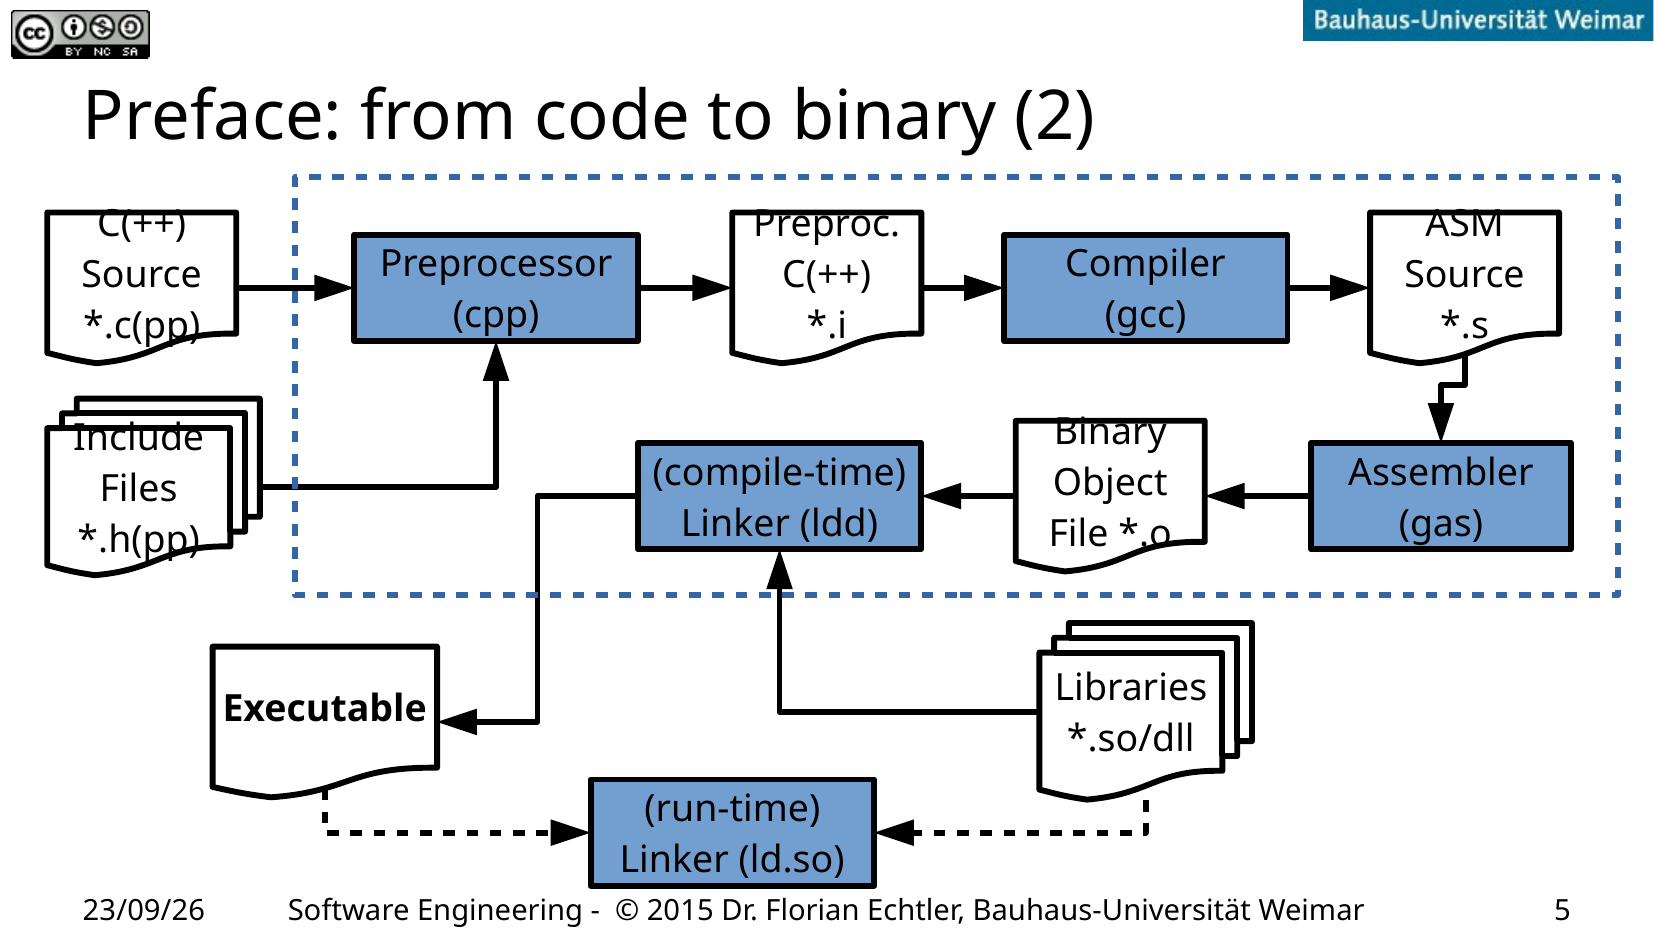

# Preface: from code to binary (2)
C(++)
Source
*.c(pp)
Preproc.
C(++)
*.i
ASM
Source
*.s
Preprocessor
(cpp)
Compiler
(gcc)
Include
Files
*.h(pp)
Binary
Object
File *.o
(compile-time)
Linker (ldd)
Assembler
(gas)
Libraries
*.so/dll
Executable
(run-time)
Linker (ld.so)
Software Engineering - © 2015 Dr. Florian Echtler, Bauhaus-Universität Weimar
5